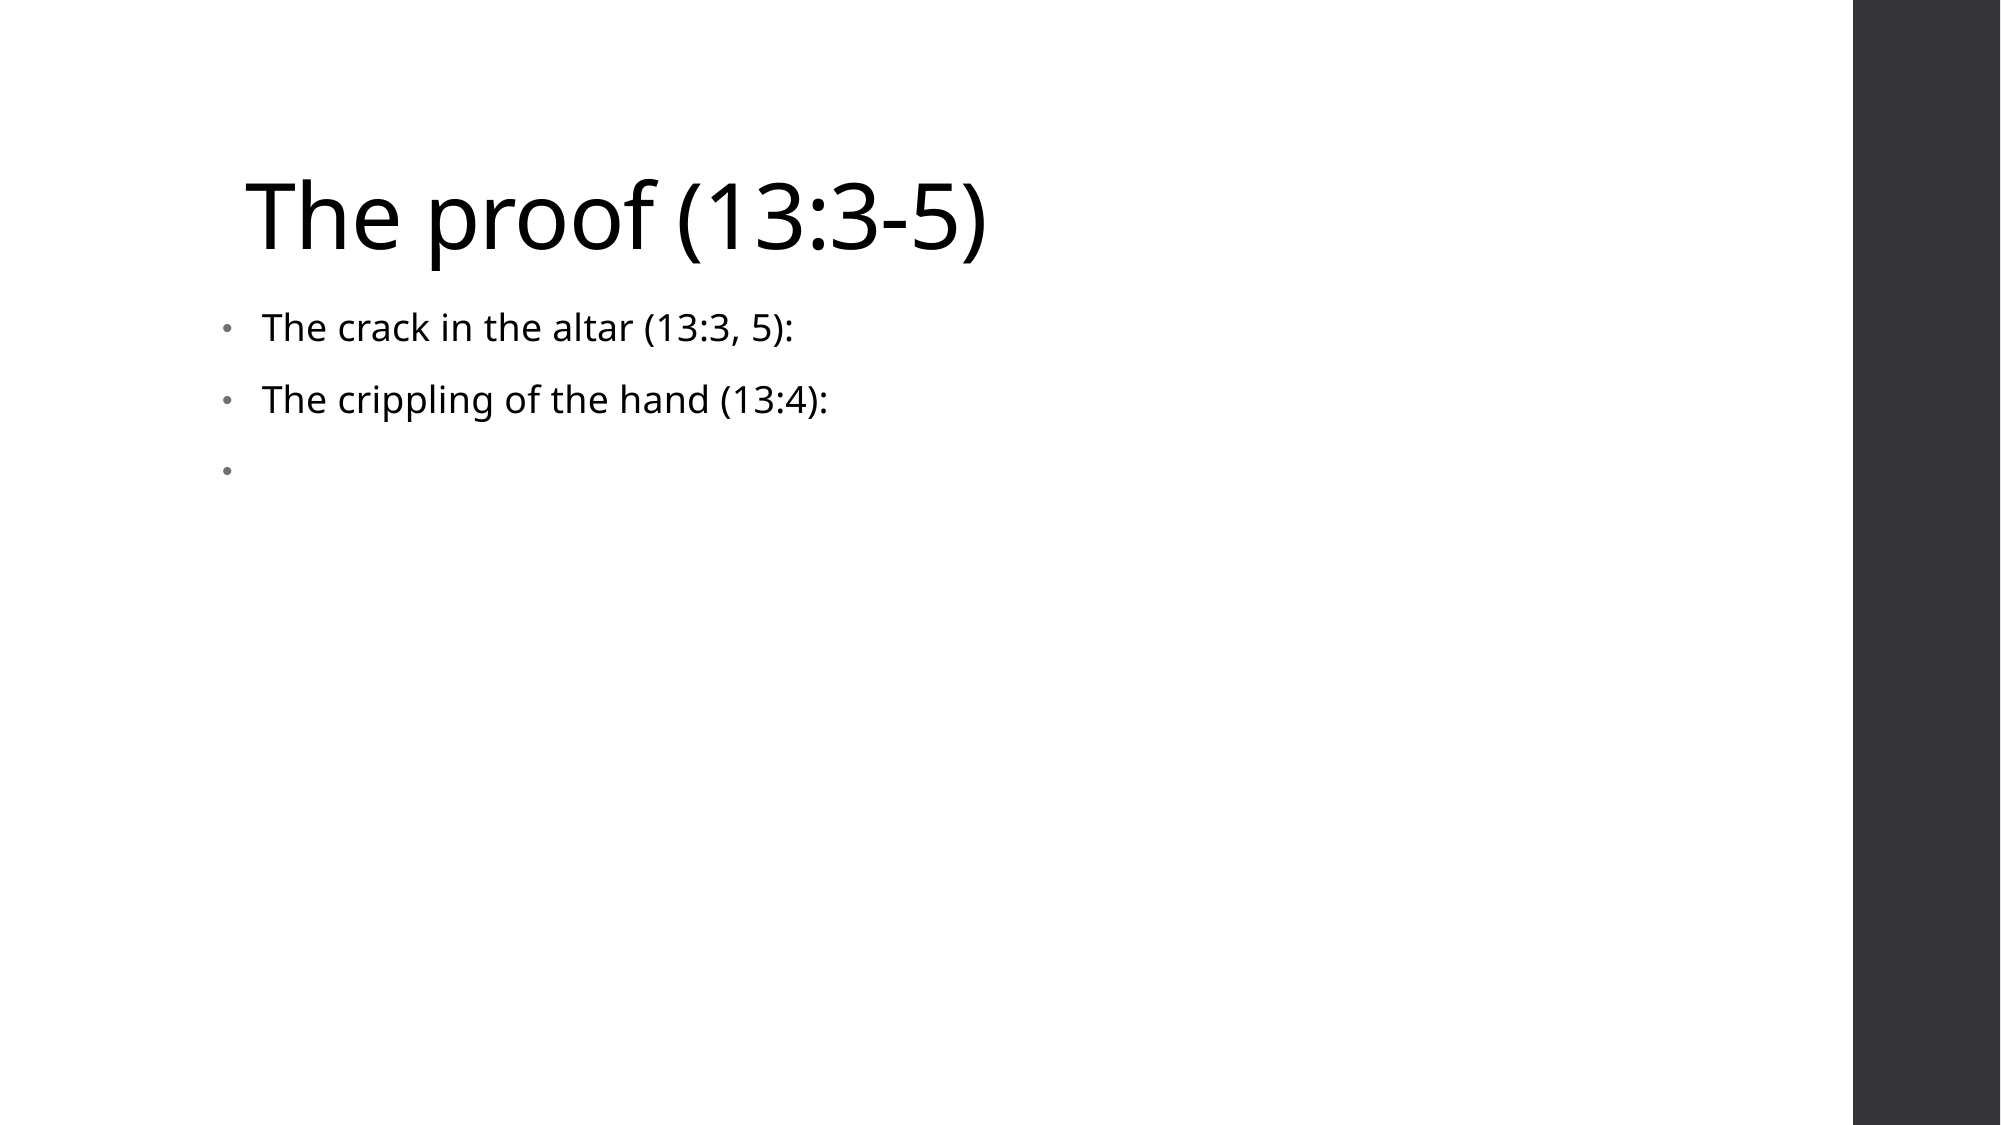

# The proof (13:3-5)
 The crack in the altar (13:3, 5):
 The crippling of the hand (13:4):